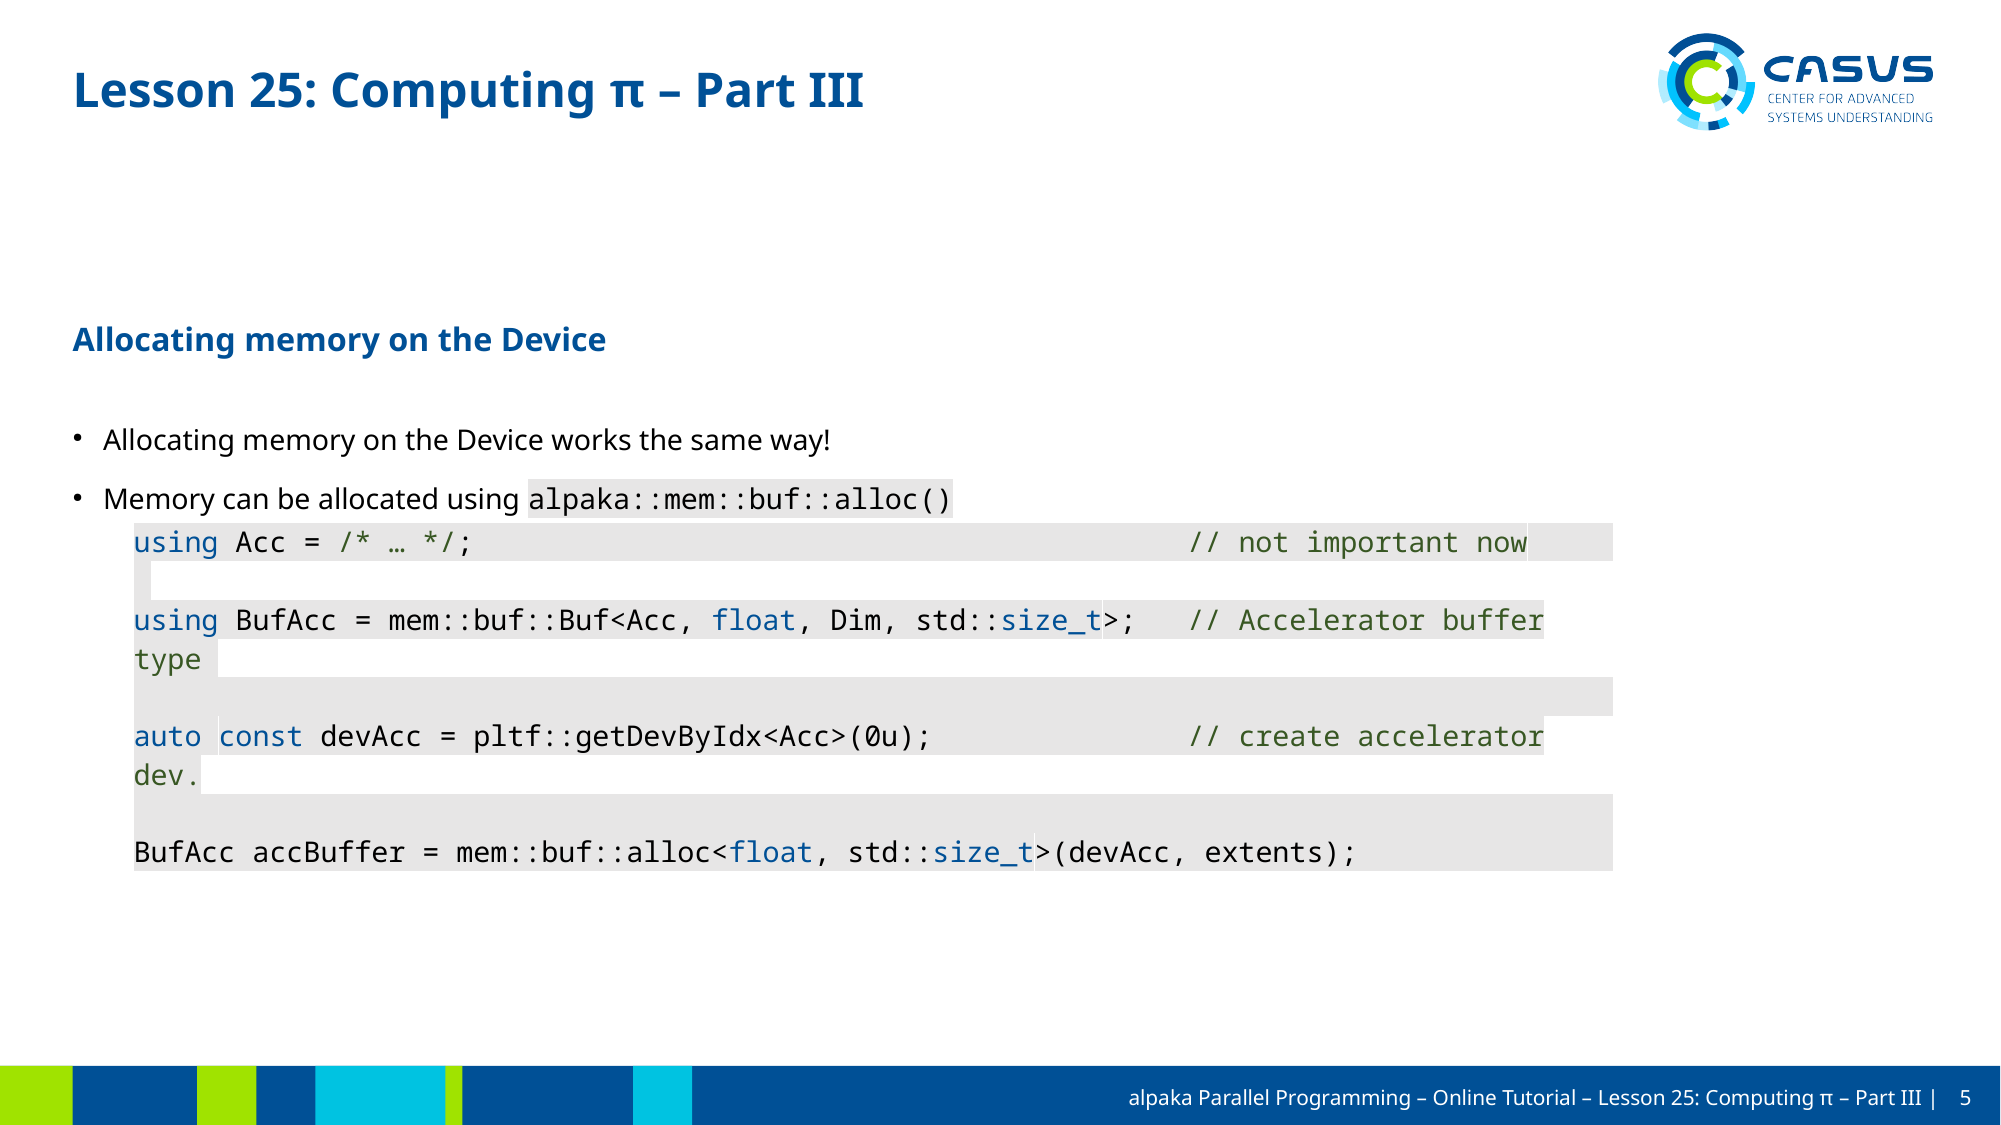

# Lesson 25: Computing π – Part III
Allocating memory on the Device
Allocating memory on the Device works the same way!
Memory can be allocated using alpaka::mem::buf::alloc()
using Acc = /* … */; // not important now
using BufAcc = mem::buf::Buf<Acc, float, Dim, std::size_t>; // Accelerator buffer type
auto const devAcc = pltf::getDevByIdx<Acc>(0u); // create accelerator dev.
BufAcc accBuffer = mem::buf::alloc<float, std::size_t>(devAcc, extents);
alpaka Parallel Programming – Online Tutorial – Lesson 25: Computing π – Part III
5